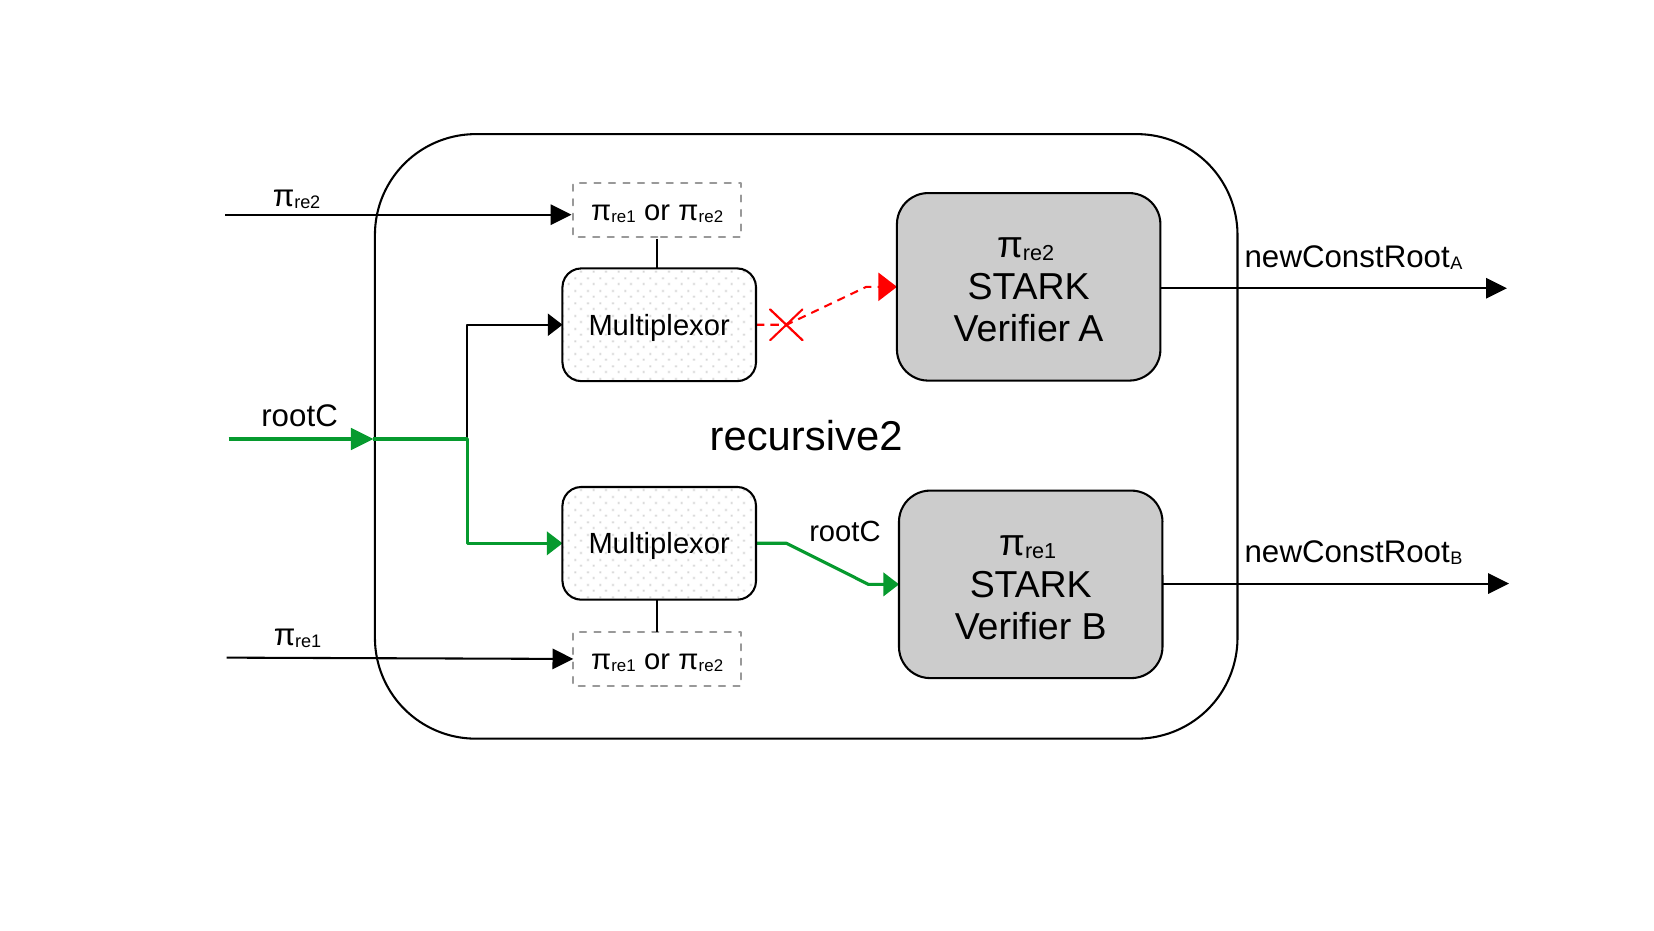

recursive2
πre2
πre1 or πre2
πre2
STARK
Verifier A
newConstRootA
Multiplexor
rootC
Multiplexor
πre1
STARK
Verifier B
rootC
newConstRootB
πre1
πre1 or πre2